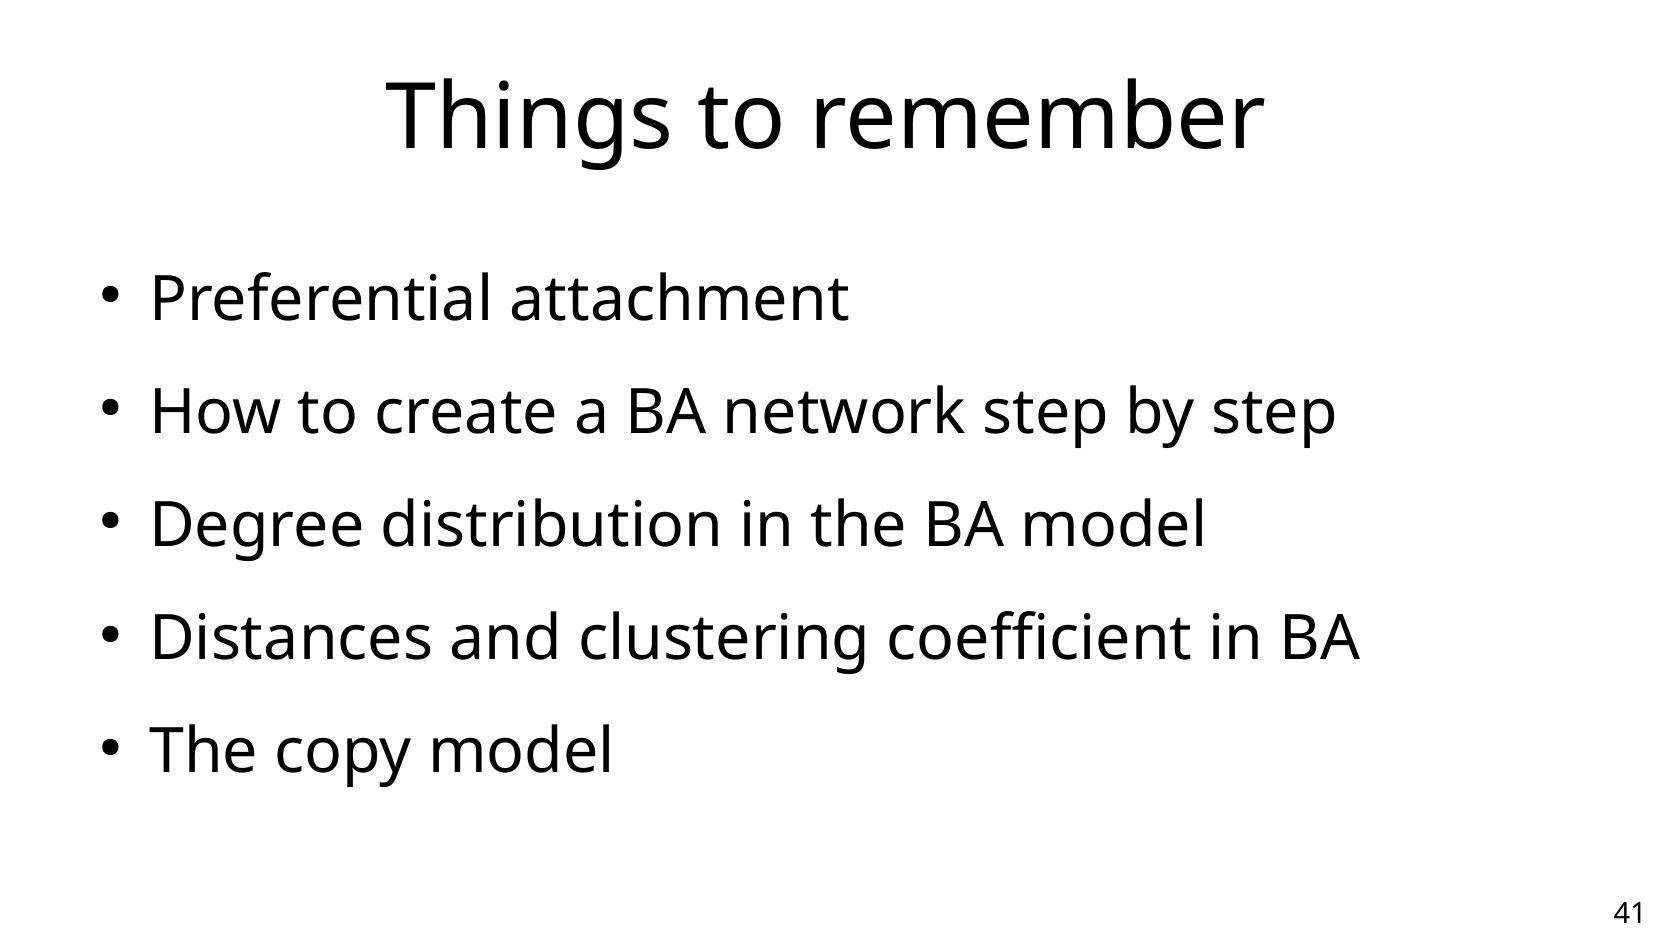

# Things to remember
Preferential attachment
How to create a BA network step by step
Degree distribution in the BA model
Distances and clustering coefficient in BA
The copy model
41